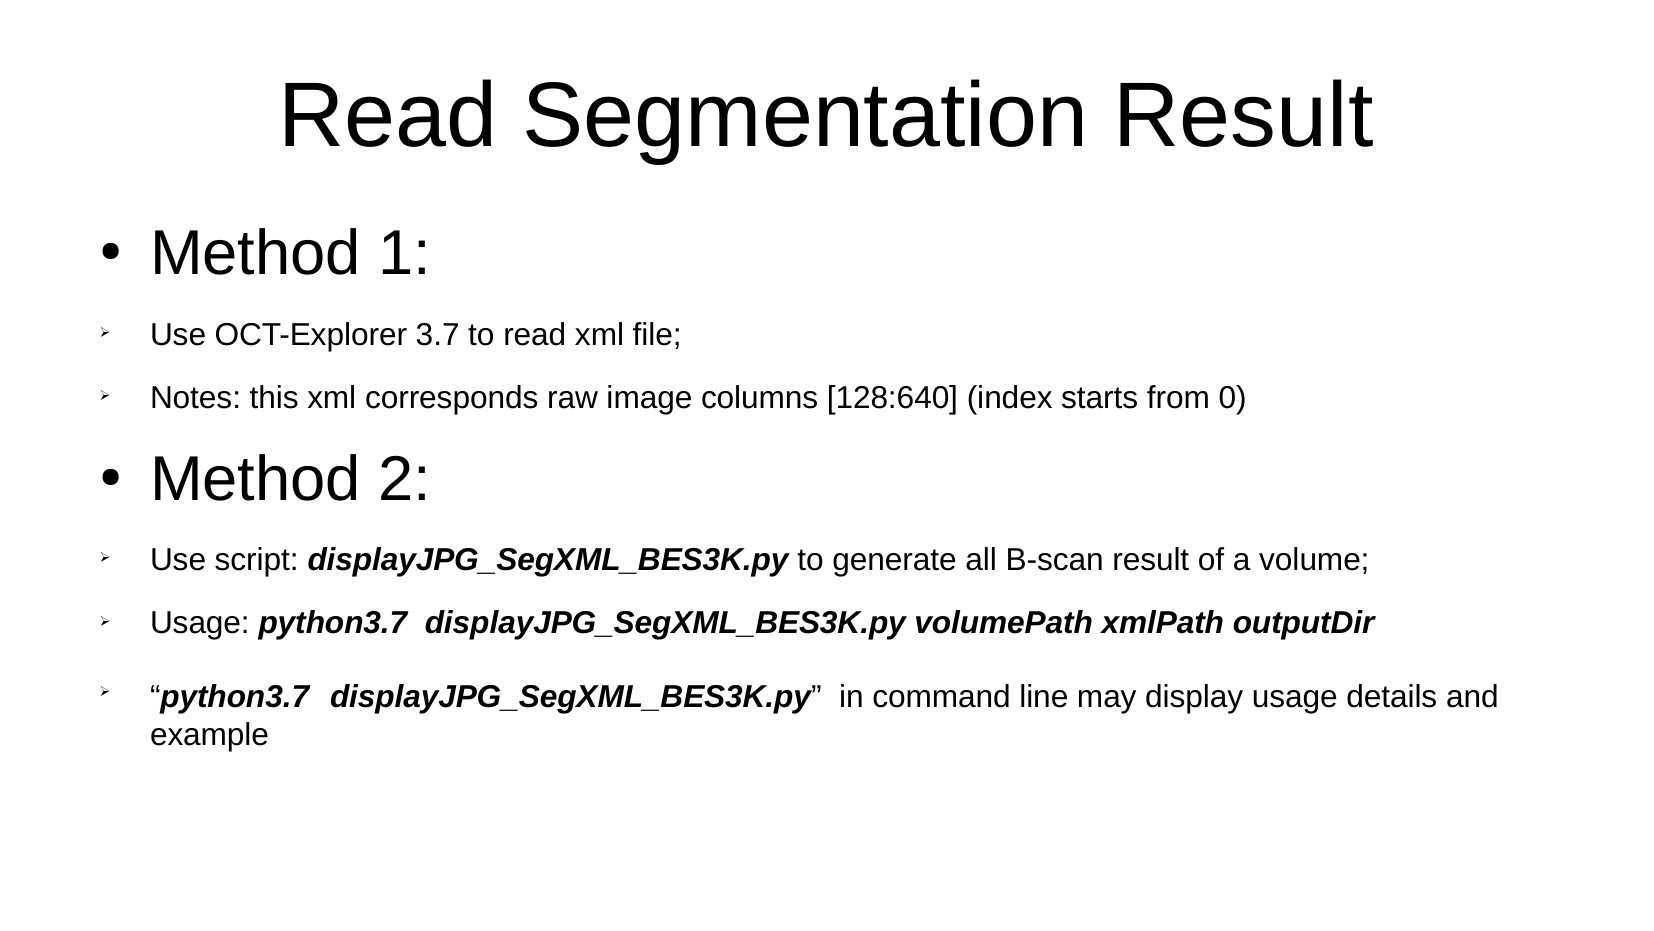

# Read Segmentation Result
Method 1:
Use OCT-Explorer 3.7 to read xml file;
Notes: this xml corresponds raw image columns [128:640] (index starts from 0)
Method 2:
Use script: displayJPG_SegXML_BES3K.py to generate all B-scan result of a volume;
Usage: python3.7 displayJPG_SegXML_BES3K.py volumePath xmlPath outputDir
“python3.7 displayJPG_SegXML_BES3K.py” in command line may display usage details and example